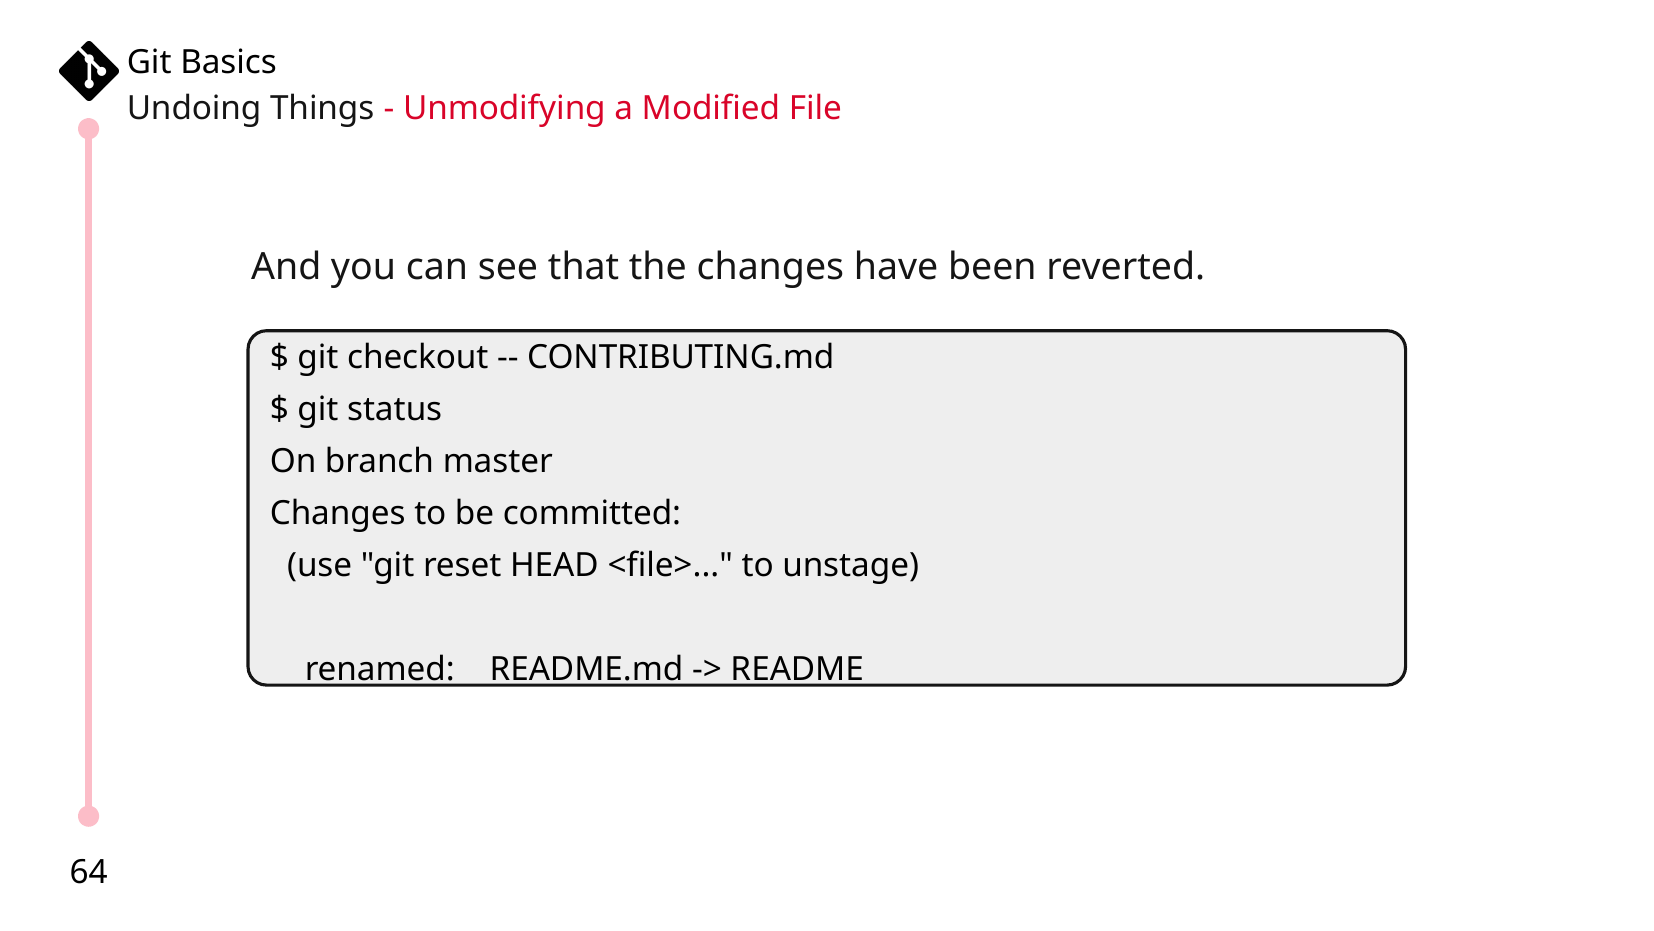

Git Basics
Undoing Things - Unmodifying a Modified File
And you can see that the changes have been reverted.
$ git checkout -- CONTRIBUTING.md
$ git status
On branch master
Changes to be committed:
 (use "git reset HEAD <file>..." to unstage)
 renamed: README.md -> README
64